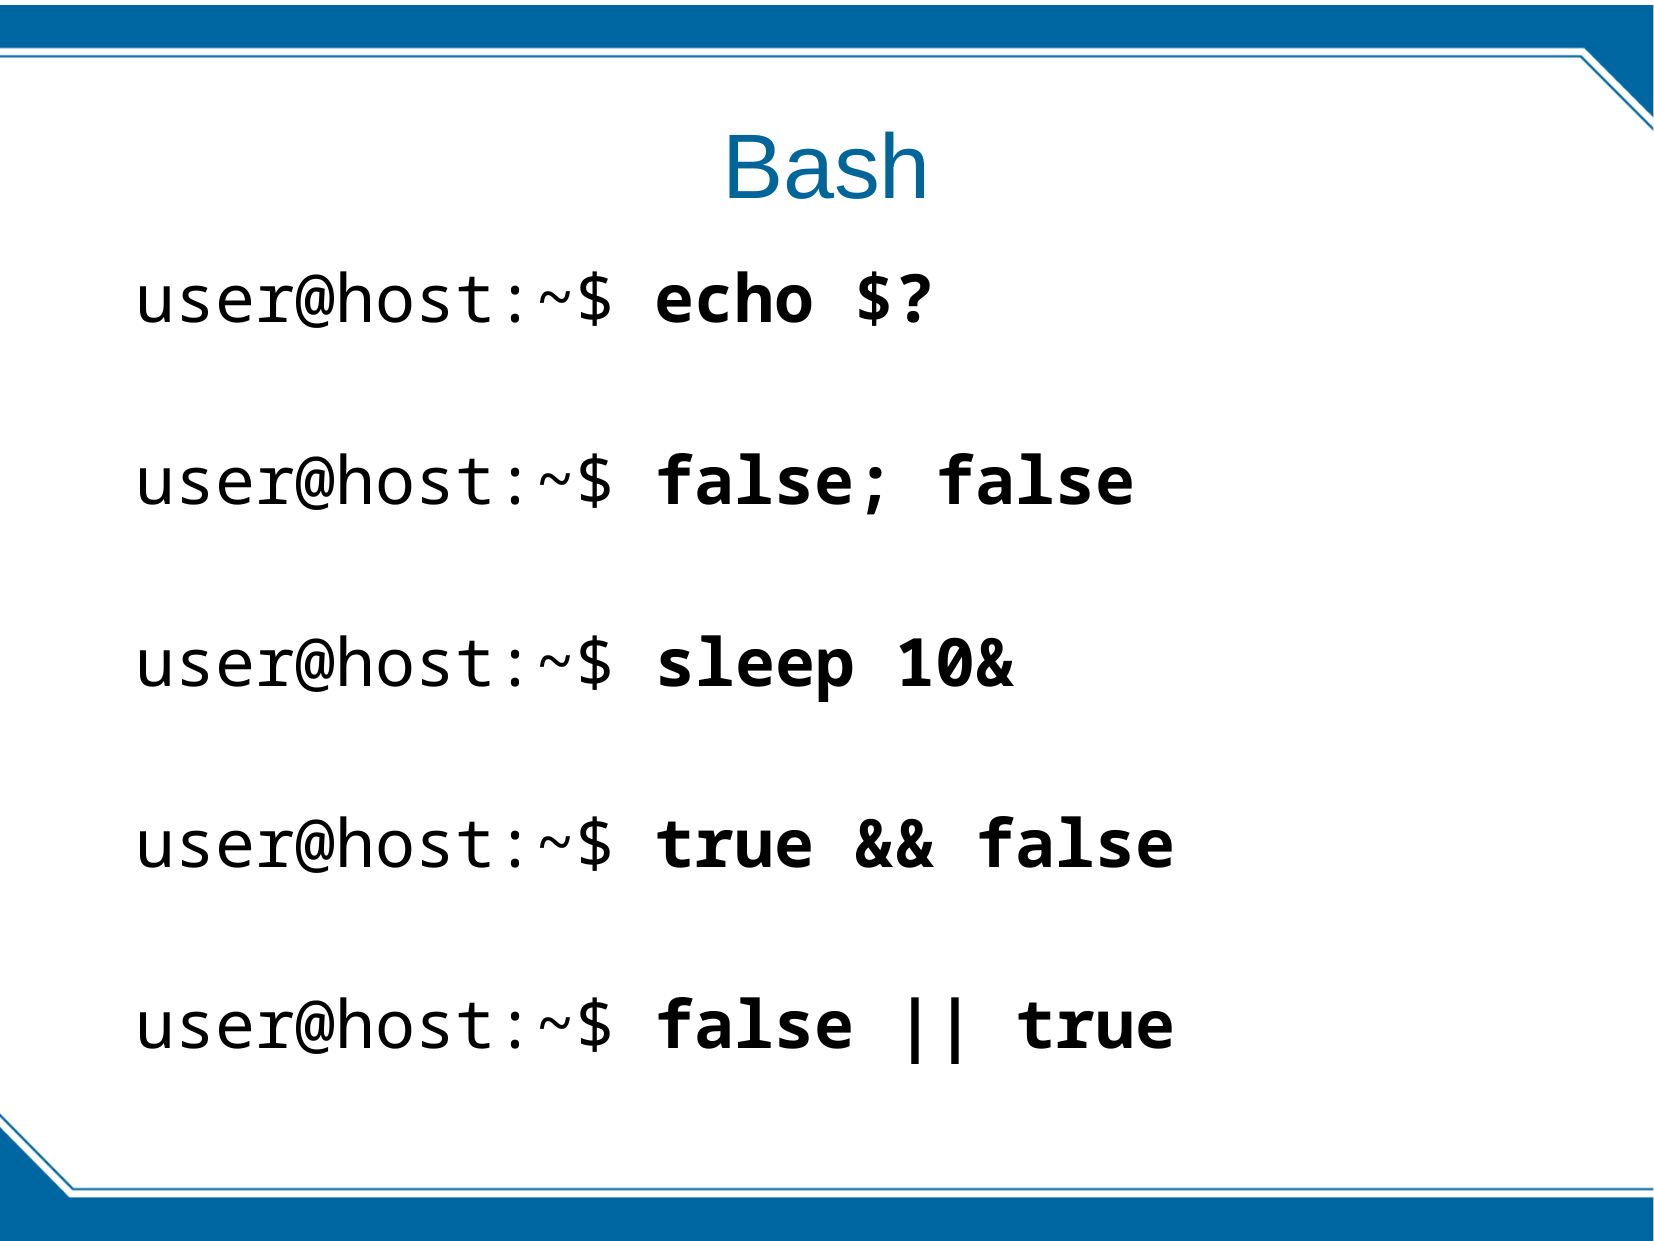

# Bash
user@host:~$ echo $?
user@host:~$ false; false
user@host:~$ sleep 10&
user@host:~$ true && false
user@host:~$ false || true